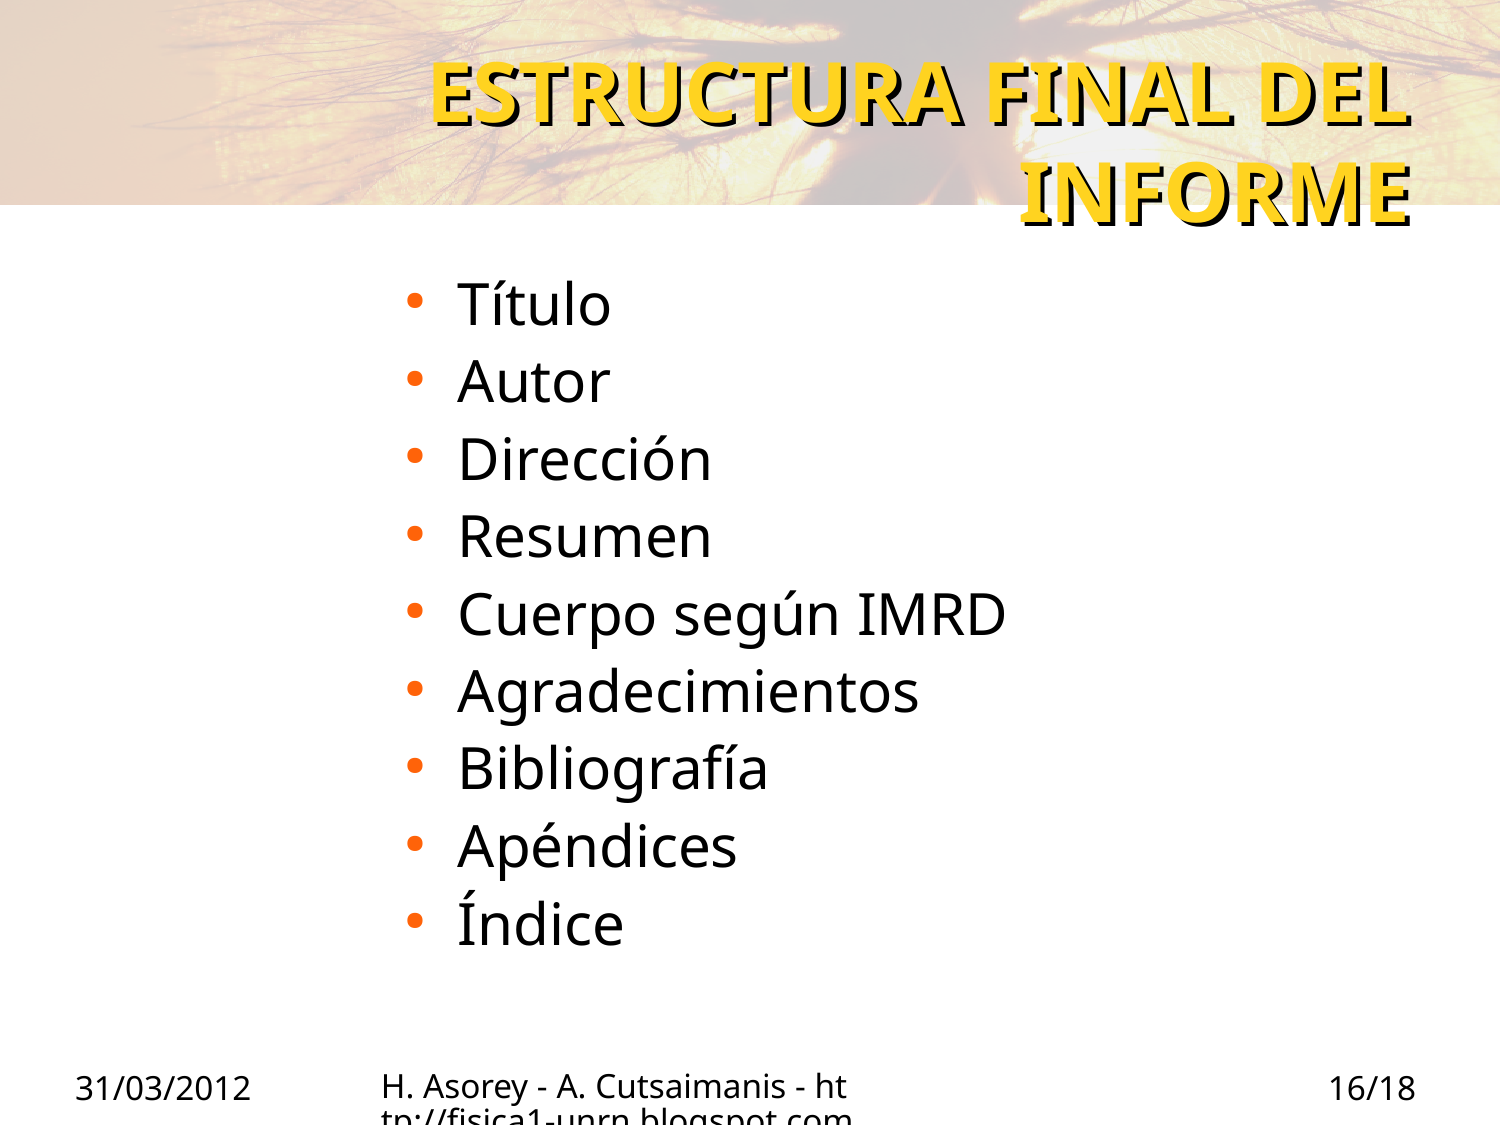

# ESTRUCTURA FINAL DEL INFORME
Título
Autor
Dirección
Resumen
Cuerpo según IMRD
Agradecimientos
Bibliografía
Apéndices
Índice
H. Asorey - A. Cutsaimanis - http://fisica1-unrn.blogspot.com
31/03/2012
16